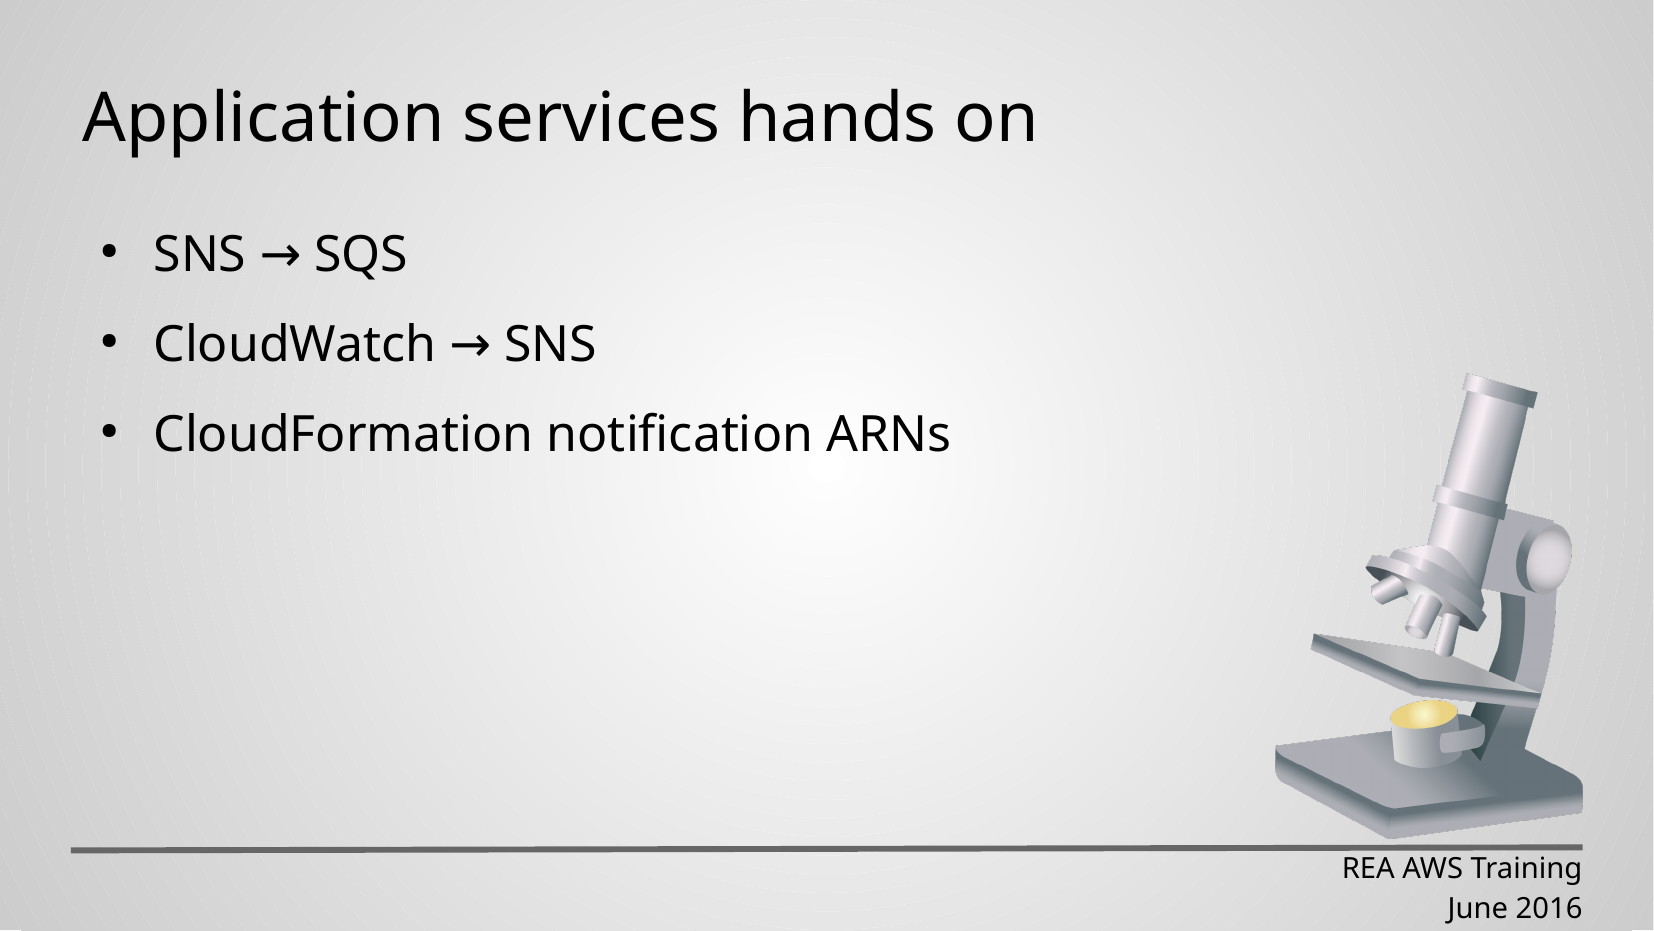

# Application services hands on
SNS → SQS
CloudWatch → SNS
CloudFormation notification ARNs